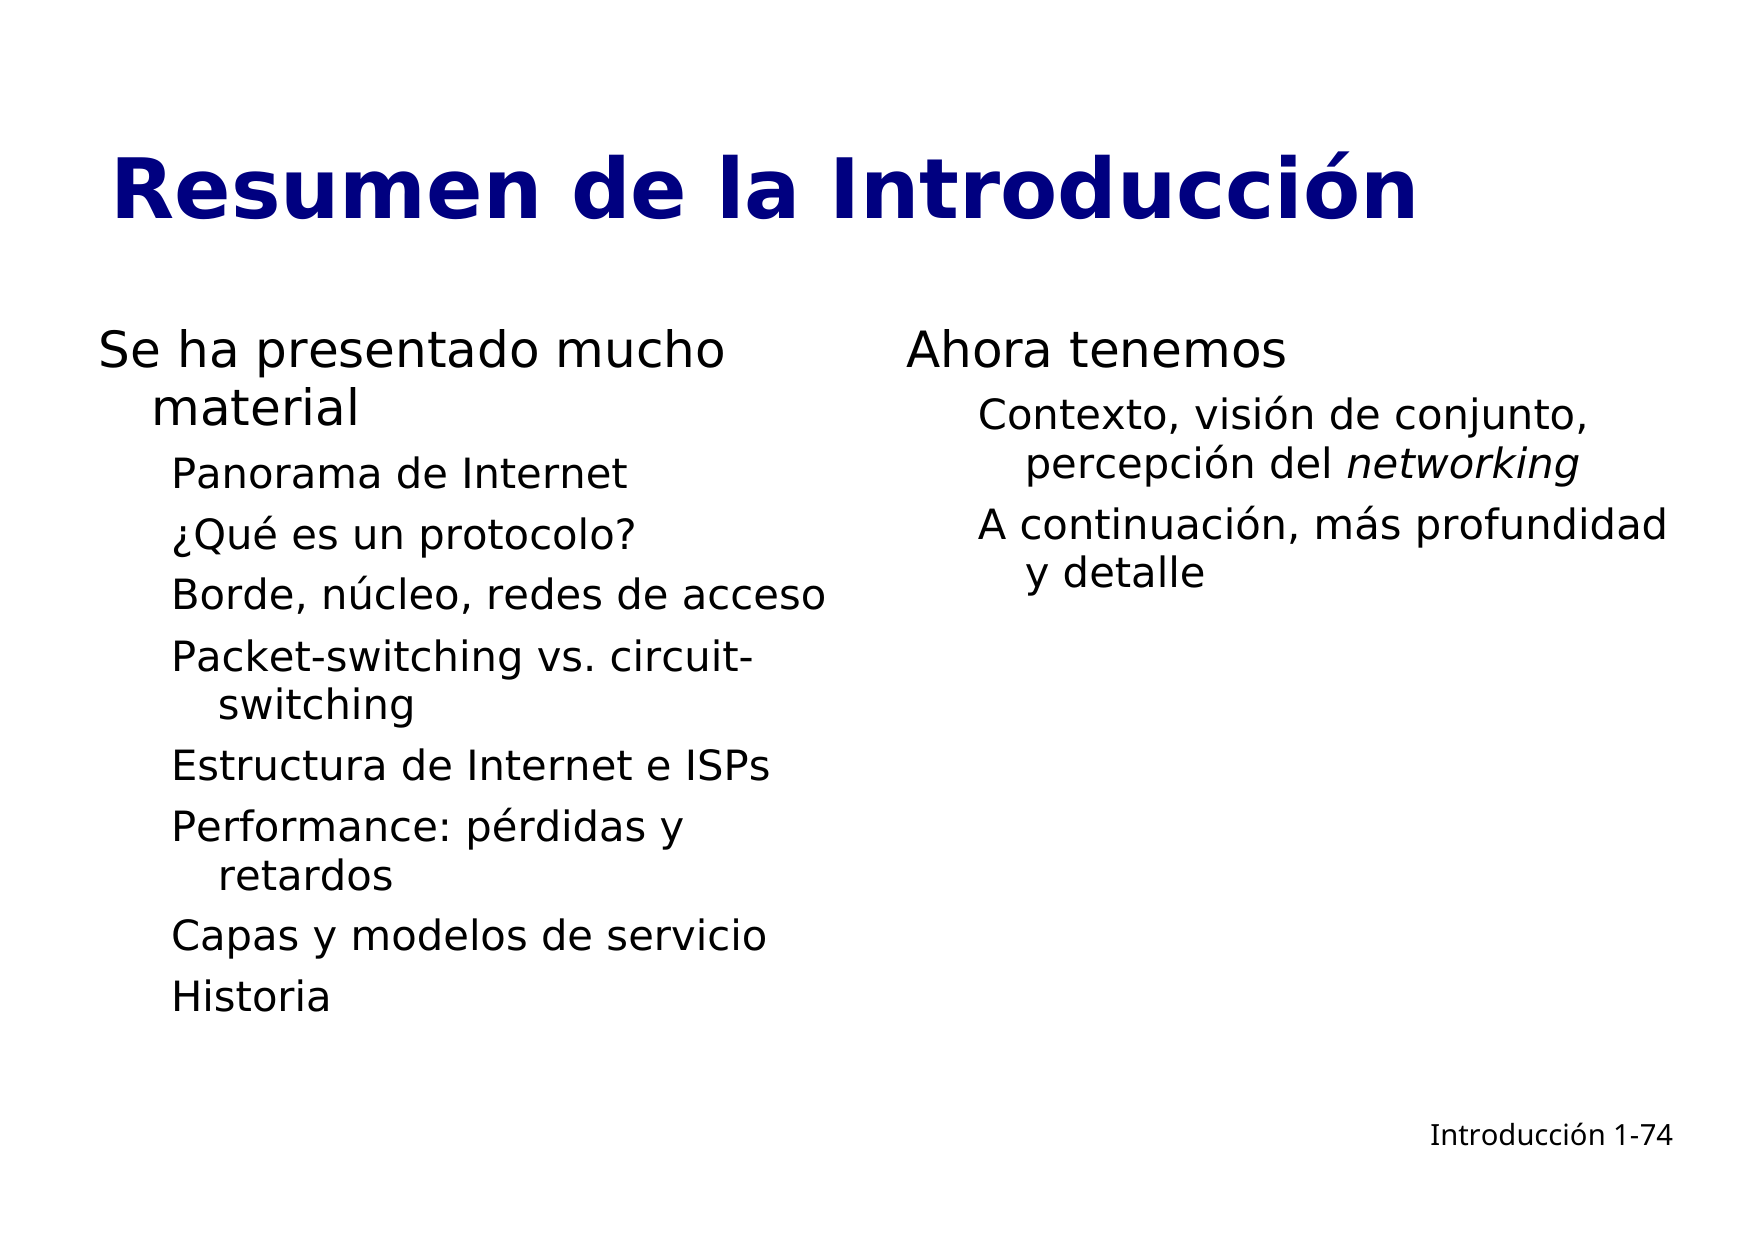

# Resumen de la Introducción
Se ha presentado mucho material
Panorama de Internet
¿Qué es un protocolo?
Borde, núcleo, redes de acceso
Packet-switching vs. circuit-switching
Estructura de Internet e ISPs
Performance: pérdidas y retardos
Capas y modelos de servicio
Historia
Ahora tenemos
Contexto, visión de conjunto, percepción del networking
A continuación, más profundidad y detalle